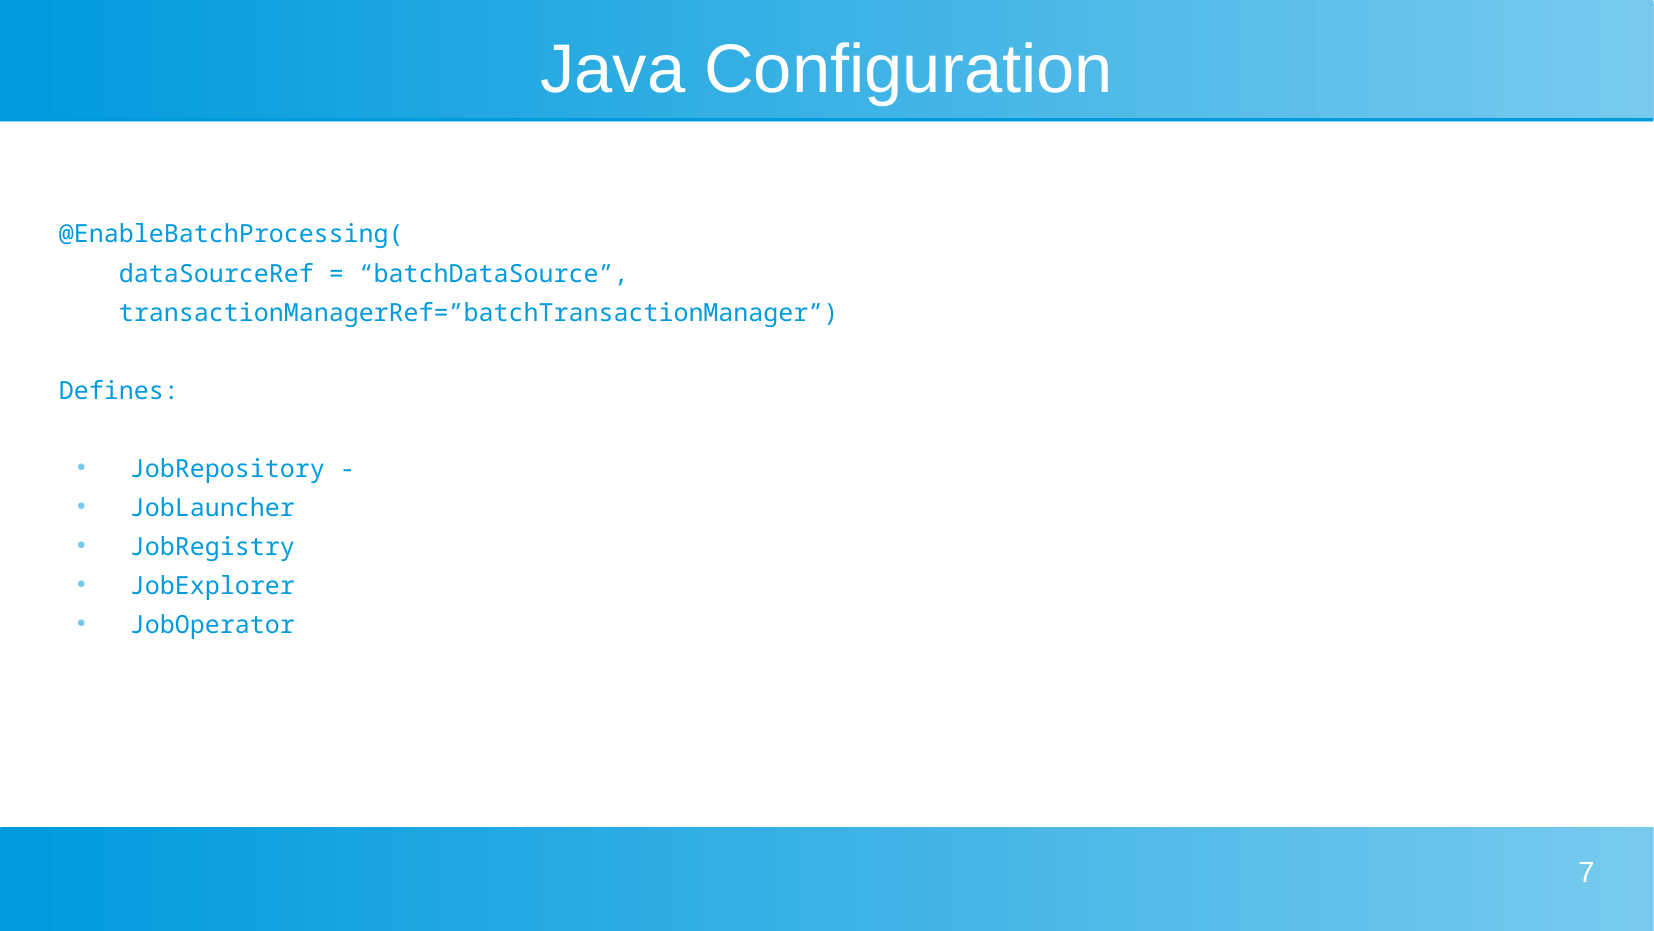

# Java Configuration
@EnableBatchProcessing(
 dataSourceRef = “batchDataSource”,
 transactionManagerRef=”batchTransactionManager”)
Defines:
JobRepository -
JobLauncher
JobRegistry
JobExplorer
JobOperator
7